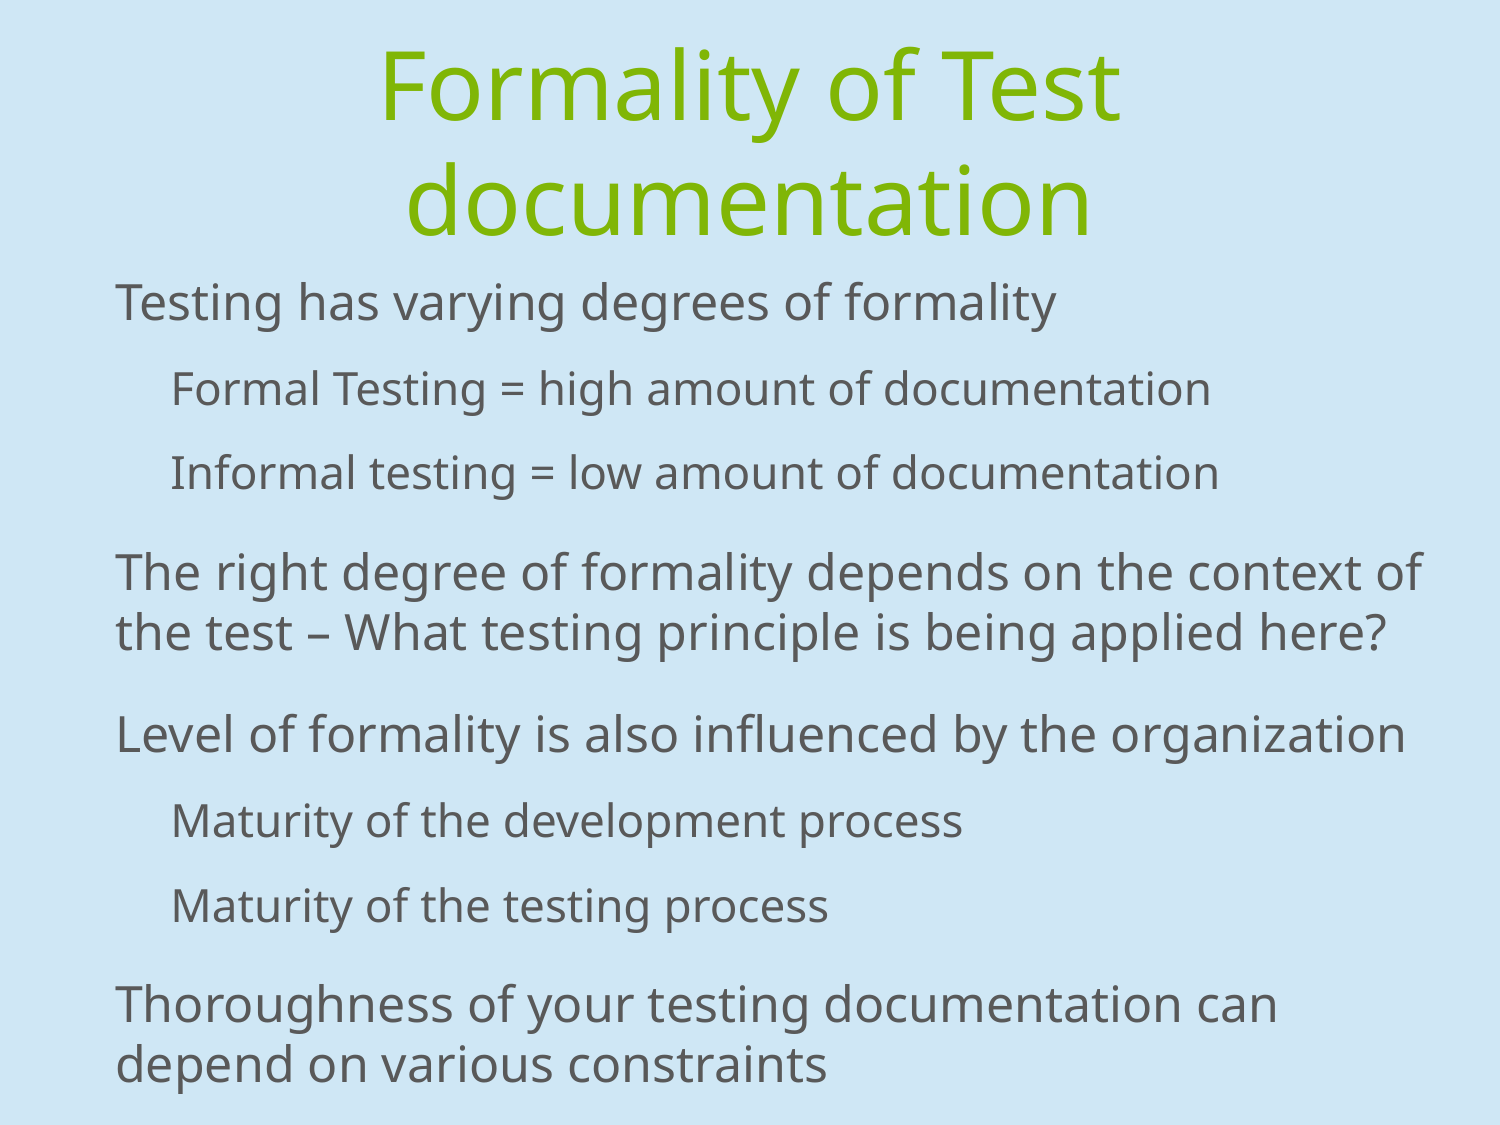

# Formality of Test documentation
Testing has varying degrees of formality
Formal Testing = high amount of documentation
Informal testing = low amount of documentation
The right degree of formality depends on the context of the test – What testing principle is being applied here?
Level of formality is also influenced by the organization
Maturity of the development process
Maturity of the testing process
Thoroughness of your testing documentation can depend on various constraints
Time
Money